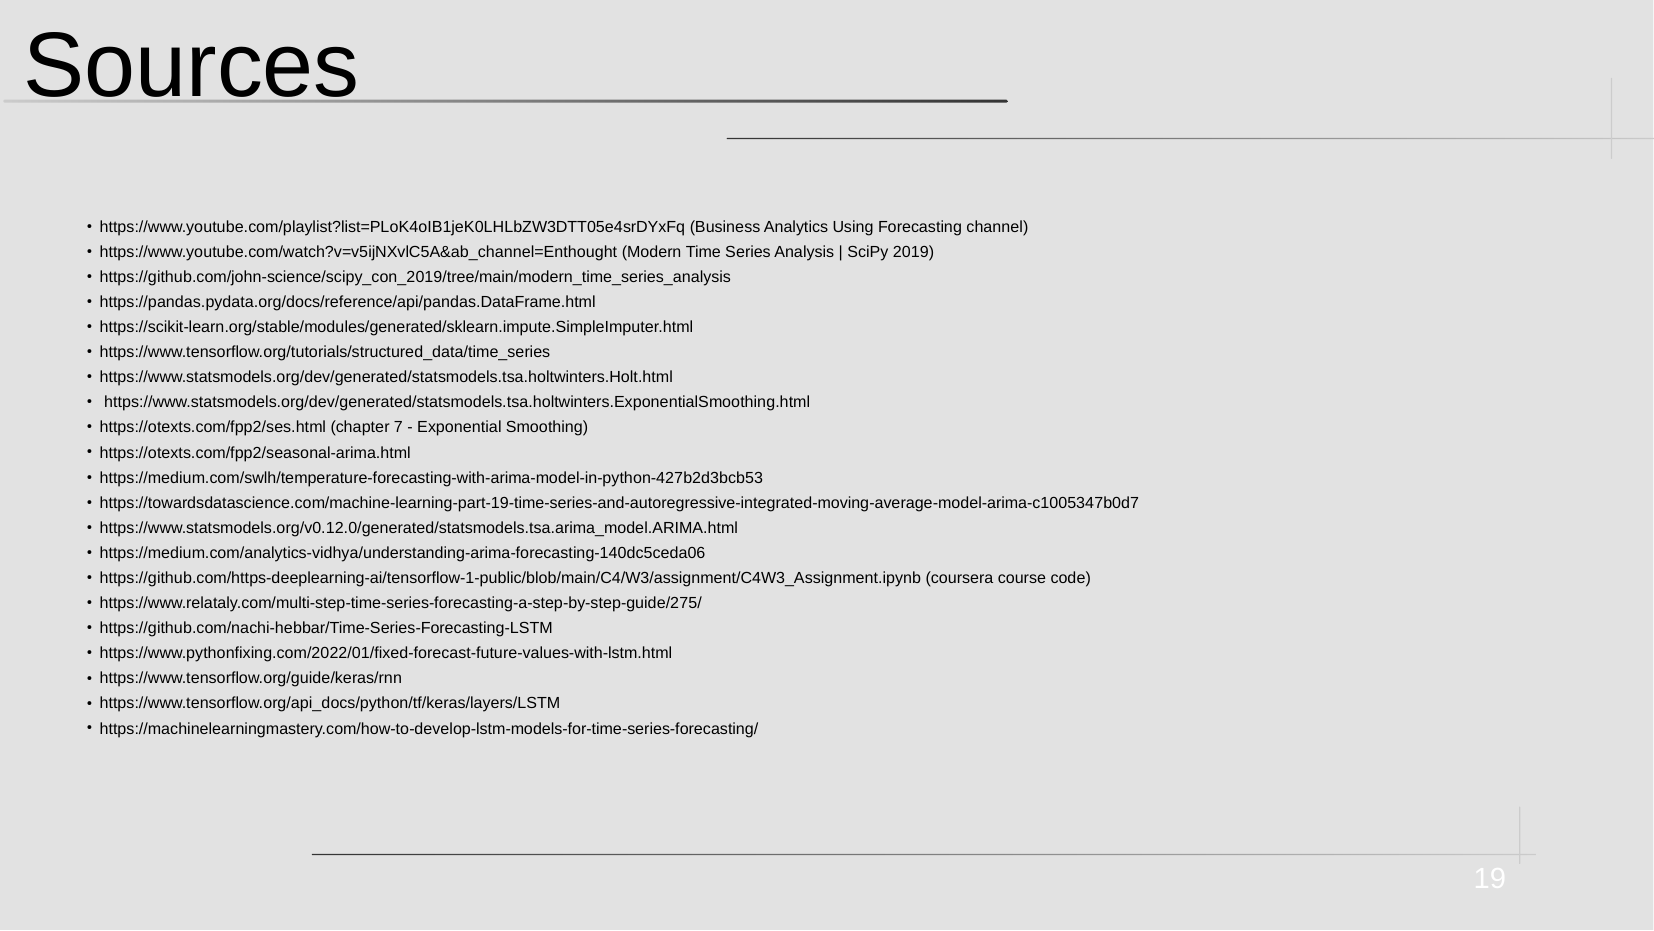

# Sources
https://www.youtube.com/playlist?list=PLoK4oIB1jeK0LHLbZW3DTT05e4srDYxFq (Business Analytics Using Forecasting channel)
https://www.youtube.com/watch?v=v5ijNXvlC5A&ab_channel=Enthought (Modern Time Series Analysis | SciPy 2019)
https://github.com/john-science/scipy_con_2019/tree/main/modern_time_series_analysis
https://pandas.pydata.org/docs/reference/api/pandas.DataFrame.html
https://scikit-learn.org/stable/modules/generated/sklearn.impute.SimpleImputer.html
https://www.tensorflow.org/tutorials/structured_data/time_series
https://www.statsmodels.org/dev/generated/statsmodels.tsa.holtwinters.Holt.html
 https://www.statsmodels.org/dev/generated/statsmodels.tsa.holtwinters.ExponentialSmoothing.html
https://otexts.com/fpp2/ses.html (chapter 7 - Exponential Smoothing)
https://otexts.com/fpp2/seasonal-arima.html
https://medium.com/swlh/temperature-forecasting-with-arima-model-in-python-427b2d3bcb53
https://towardsdatascience.com/machine-learning-part-19-time-series-and-autoregressive-integrated-moving-average-model-arima-c1005347b0d7
https://www.statsmodels.org/v0.12.0/generated/statsmodels.tsa.arima_model.ARIMA.html
https://medium.com/analytics-vidhya/understanding-arima-forecasting-140dc5ceda06
https://github.com/https-deeplearning-ai/tensorflow-1-public/blob/main/C4/W3/assignment/C4W3_Assignment.ipynb (coursera course code)
https://www.relataly.com/multi-step-time-series-forecasting-a-step-by-step-guide/275/
https://github.com/nachi-hebbar/Time-Series-Forecasting-LSTM
https://www.pythonfixing.com/2022/01/fixed-forecast-future-values-with-lstm.html
https://www.tensorflow.org/guide/keras/rnn
https://www.tensorflow.org/api_docs/python/tf/keras/layers/LSTM
https://machinelearningmastery.com/how-to-develop-lstm-models-for-time-series-forecasting/
19